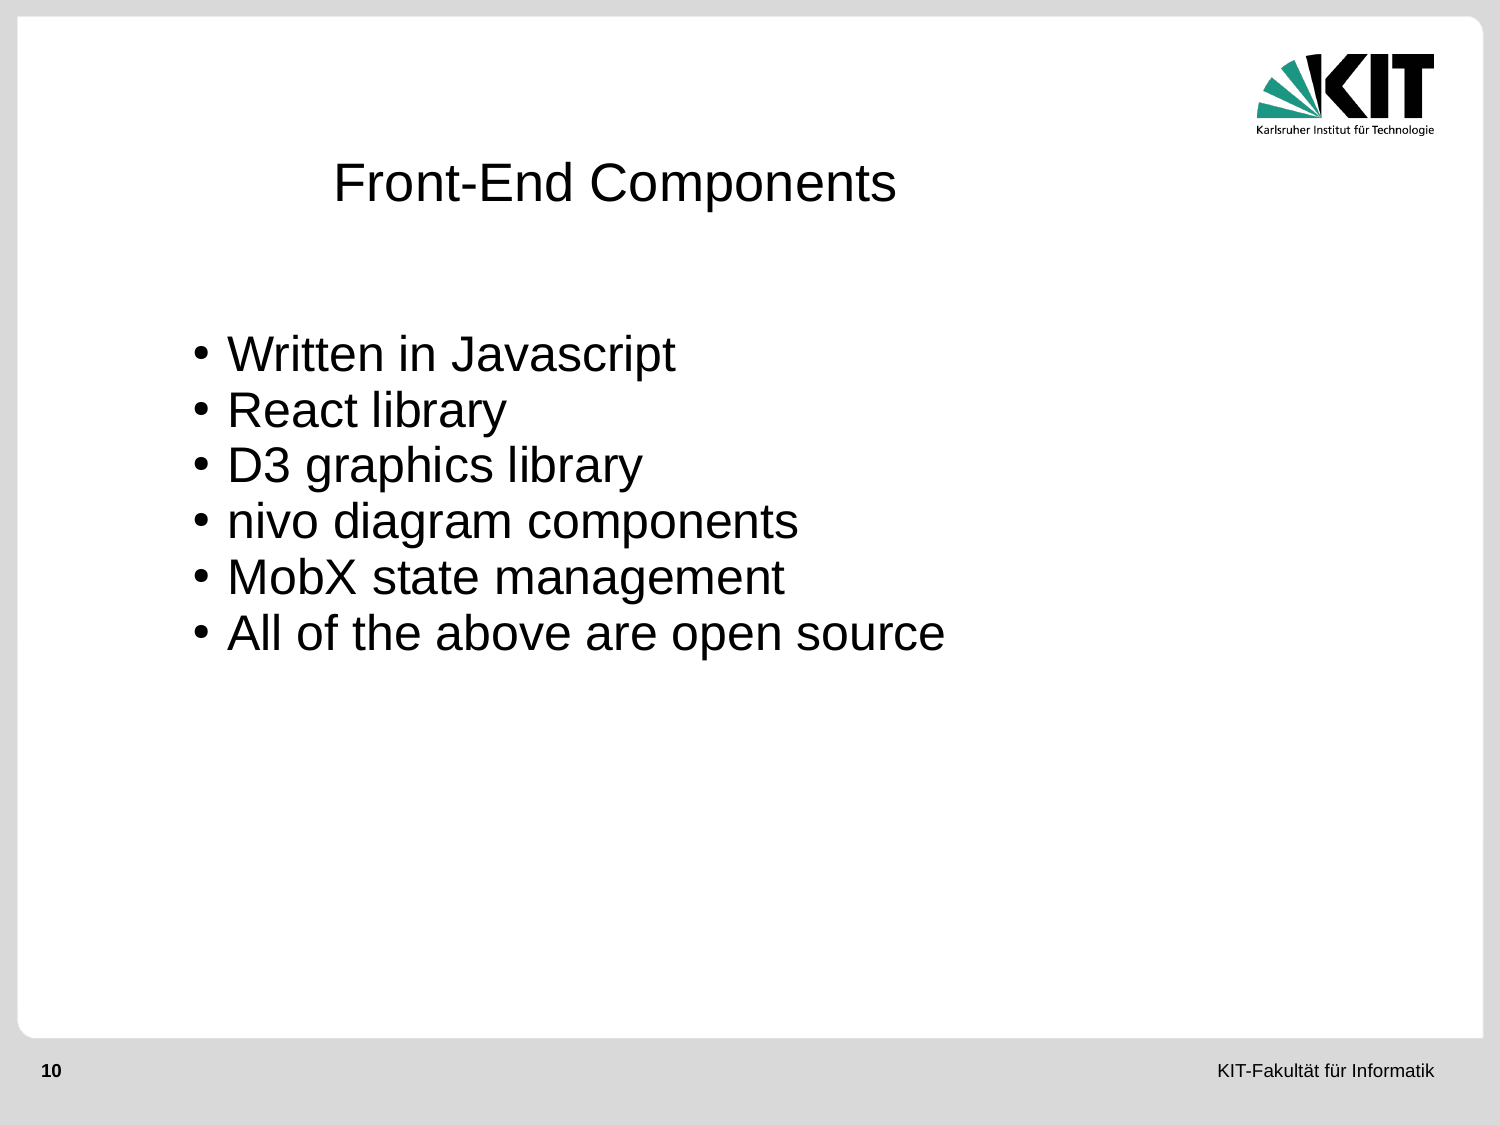

Front-End Components
Written in Javascript
React library
D3 graphics library
nivo diagram components
MobX state management
All of the above are open source